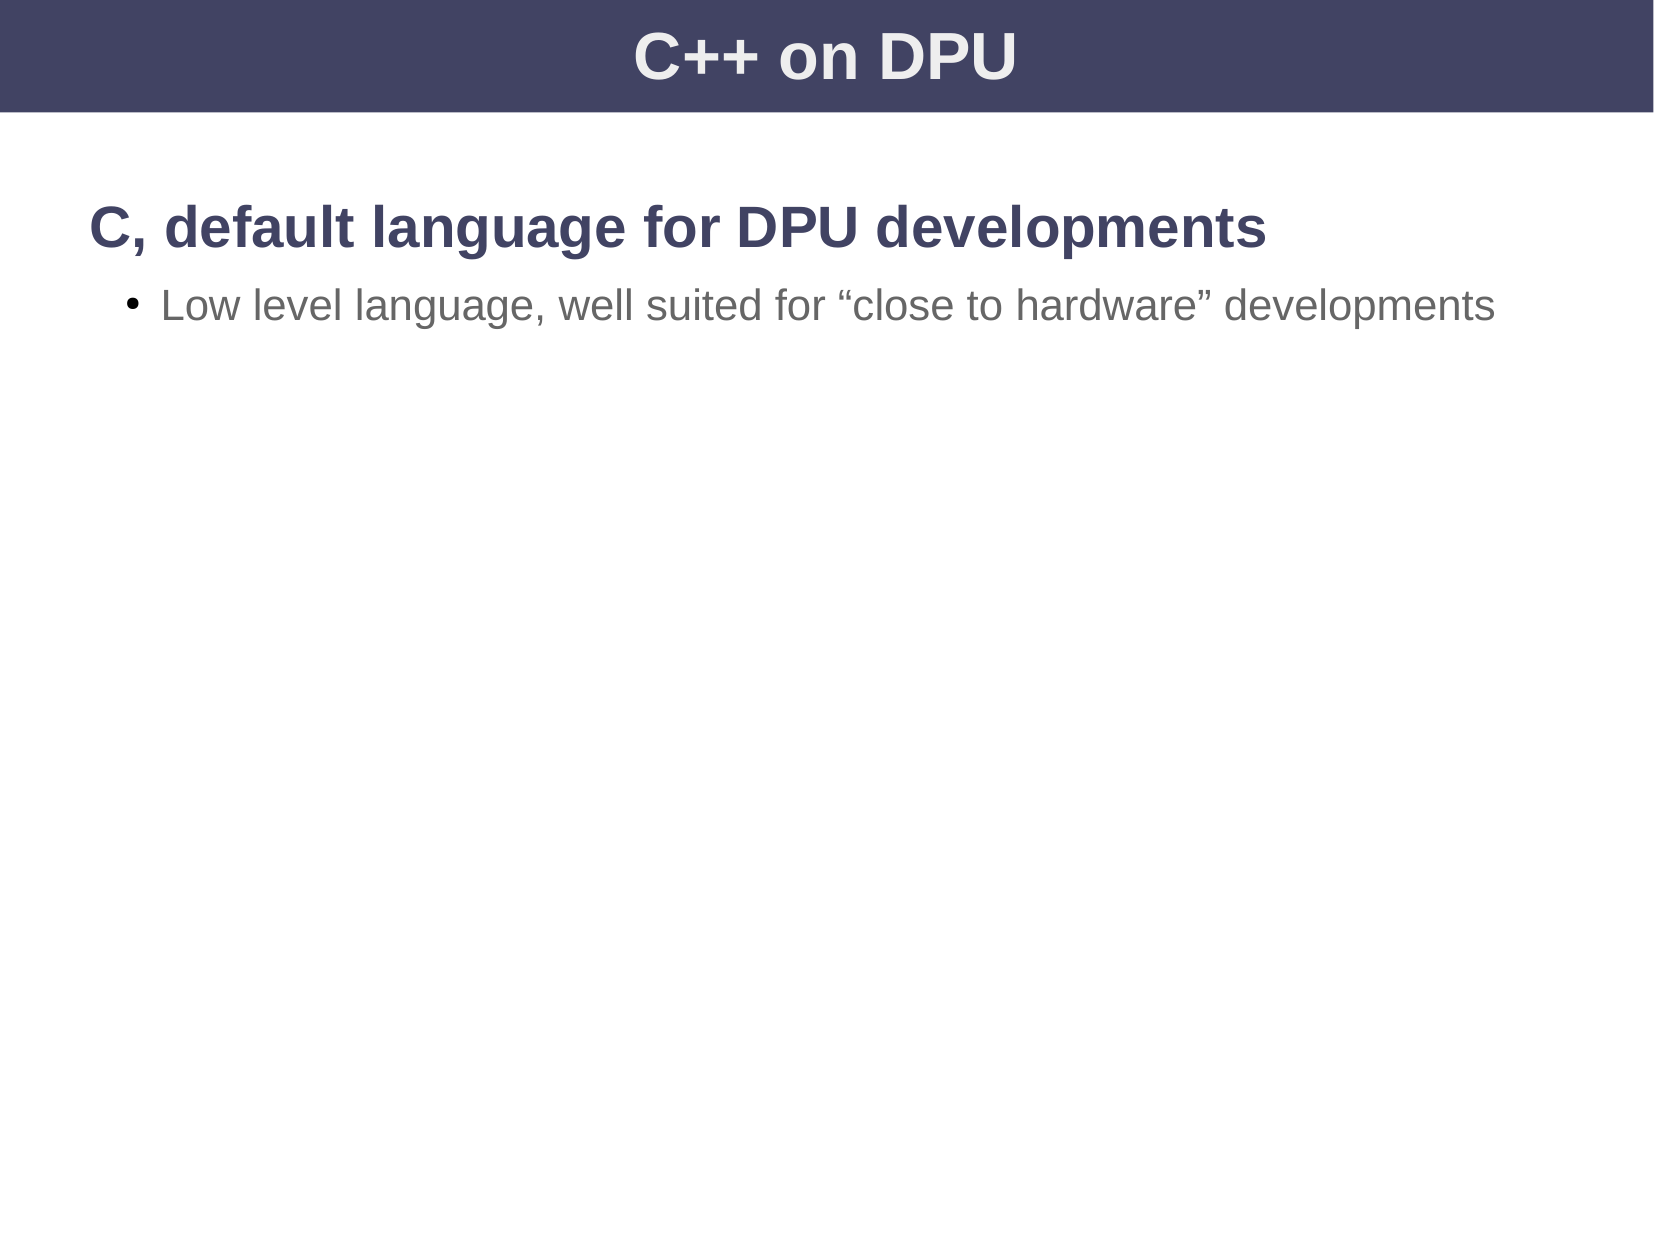

C++ on DPU
C, default language for DPU developments
Low level language, well suited for “close to hardware” developments